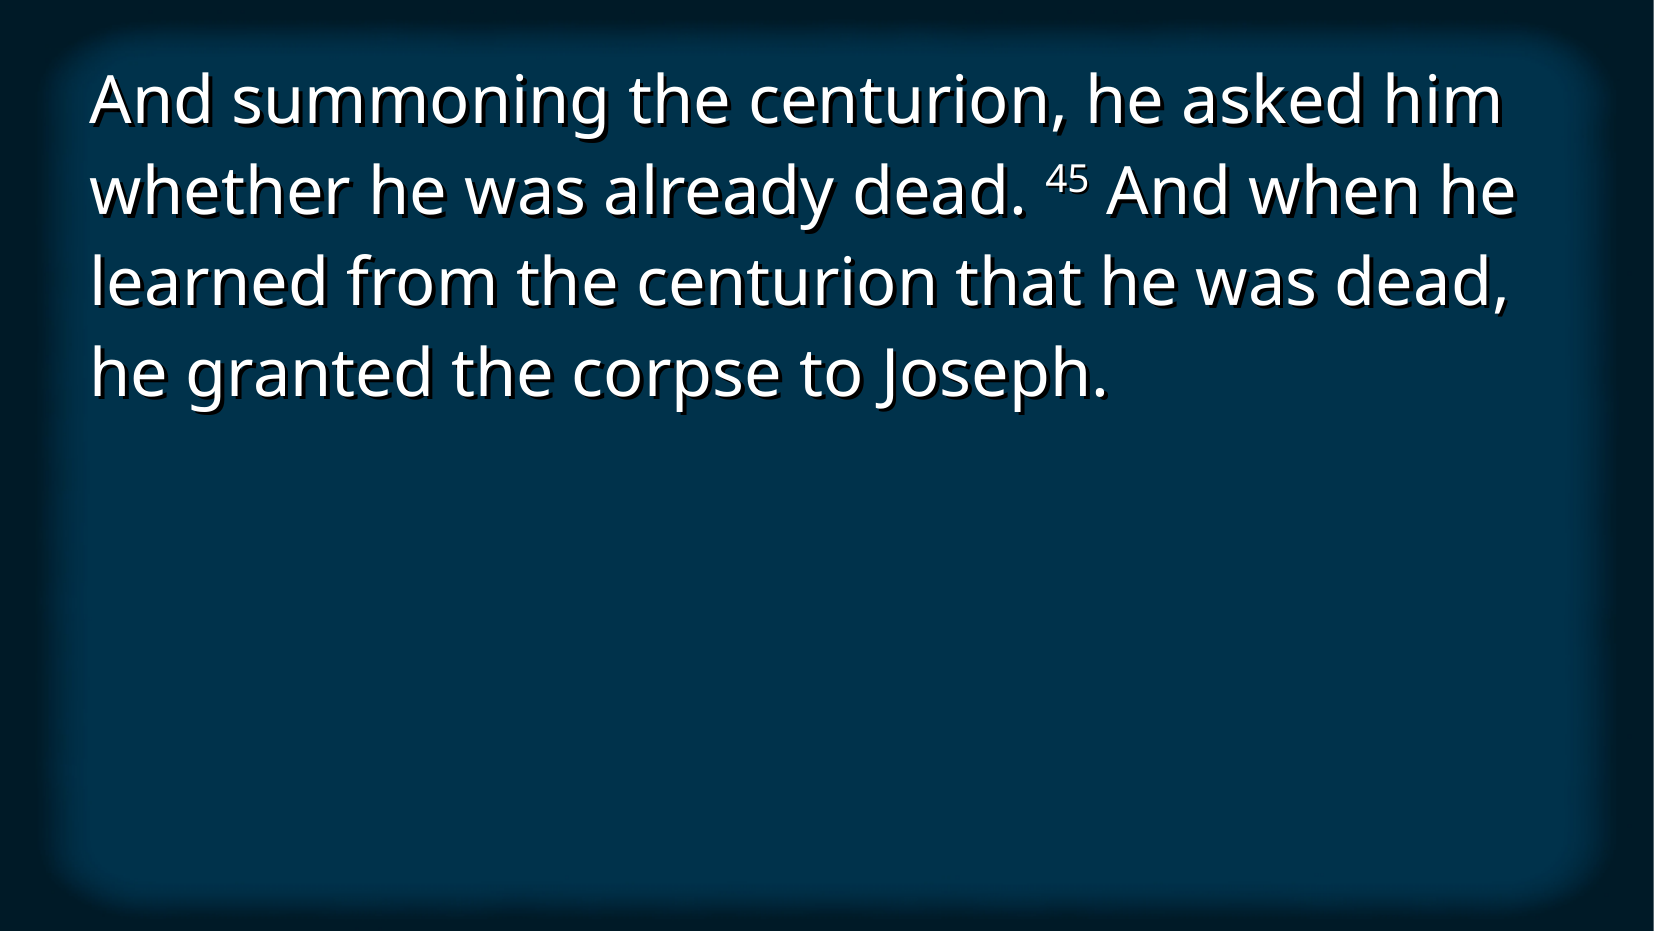

And summoning the centurion, he asked him whether he was already dead. 45 And when he learned from the centurion that he was dead, he granted the corpse to Joseph.